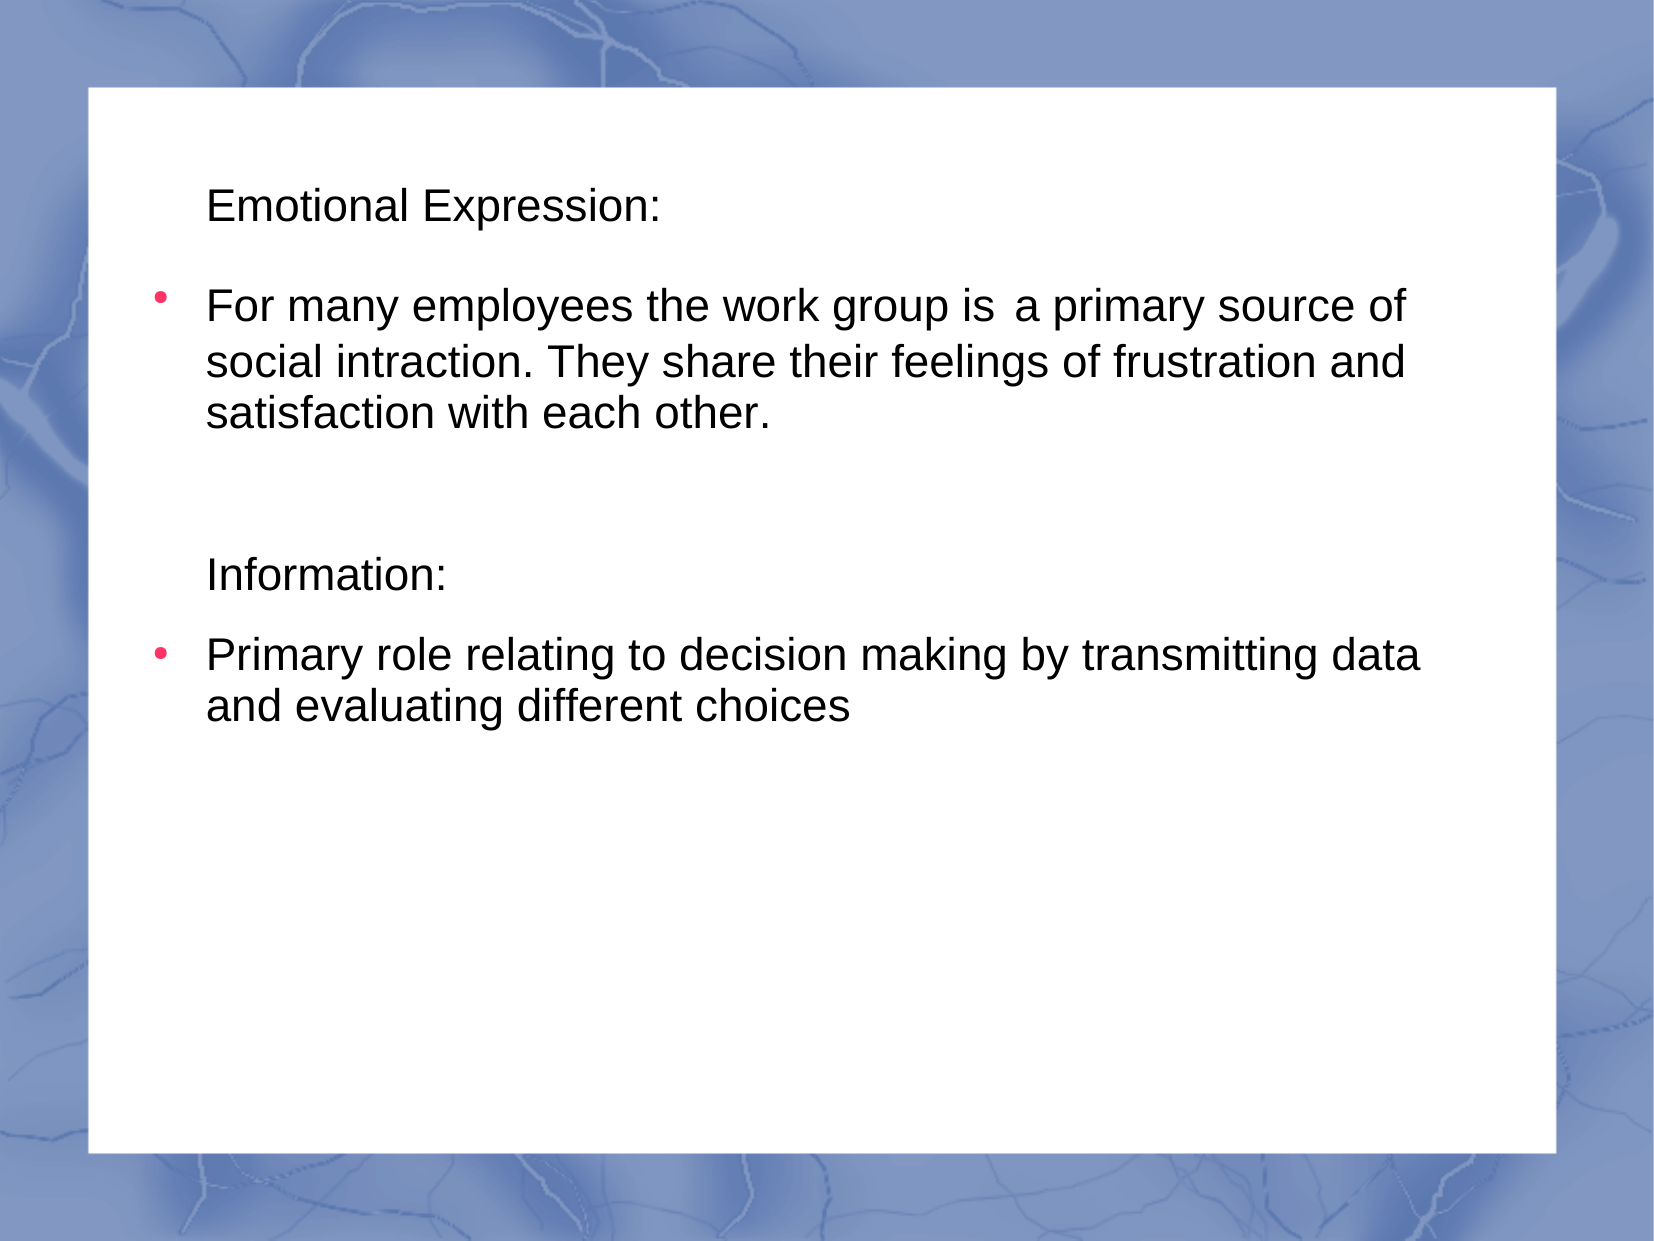

# Emotional Expression:
For many employees the work group is a primary source of social intraction. They share their feelings of frustration and satisfaction with each other.
Information:
Primary role relating to decision making by transmitting data and evaluating different choices